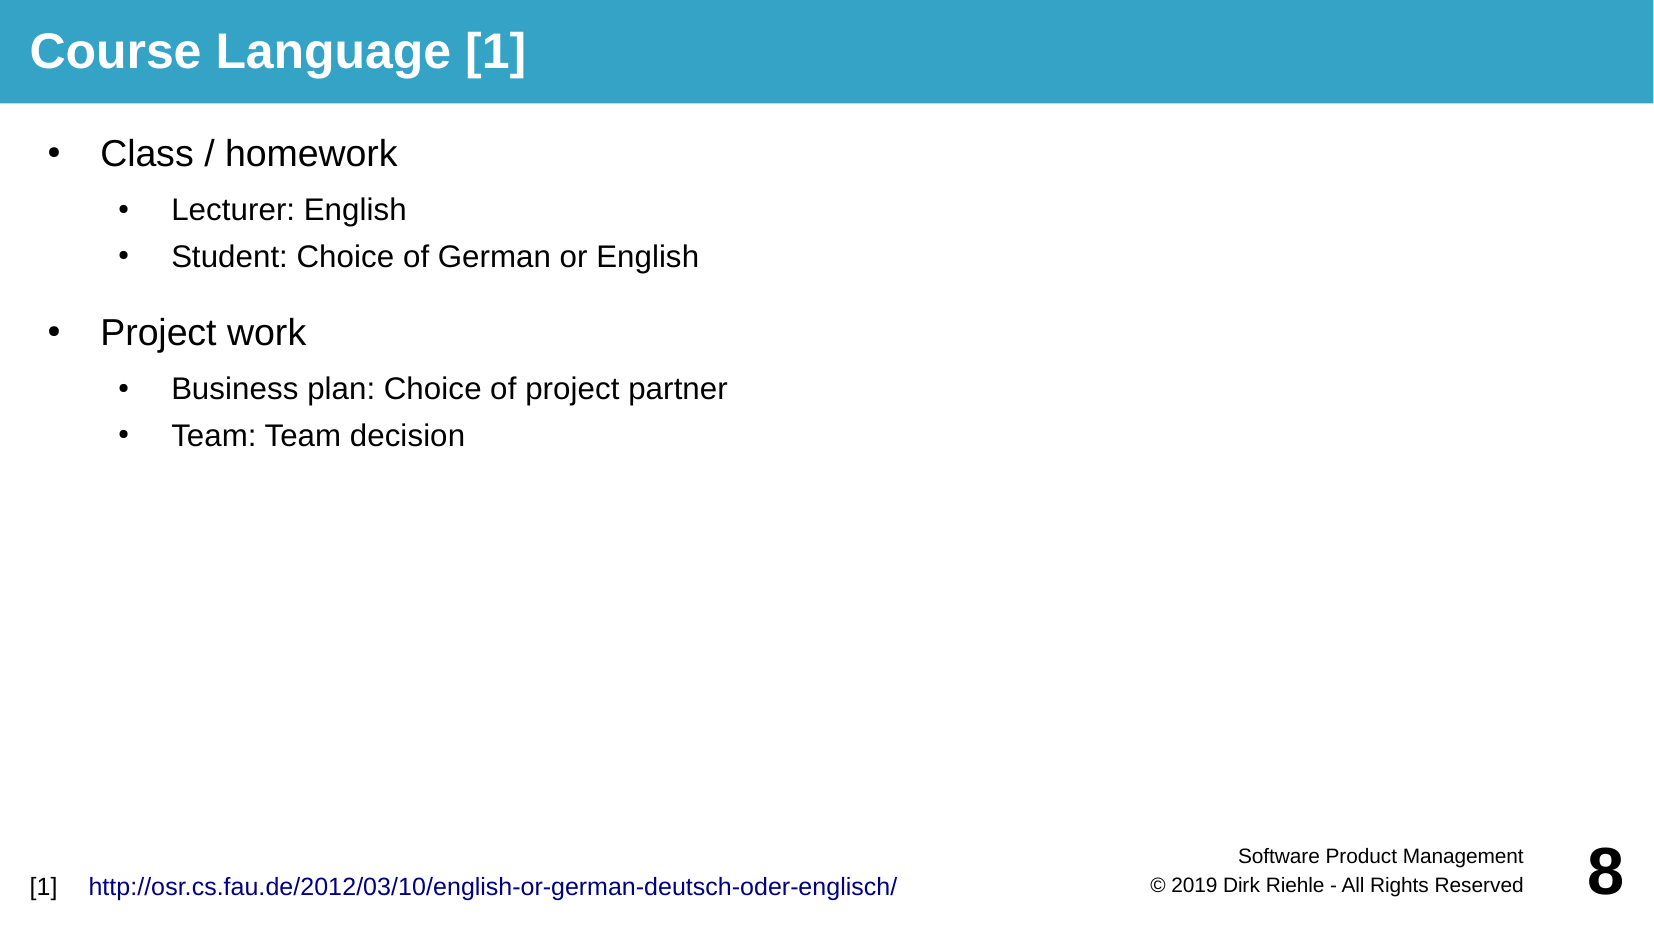

# Course Language [1]
Class / homework
Lecturer: English
Student: Choice of German or English
Project work
Business plan: Choice of project partner
Team: Team decision
[1]	http://osr.cs.fau.de/2012/03/10/english-or-german-deutsch-oder-englisch/
Software Product Management
8
© 2019 Dirk Riehle - All Rights Reserved